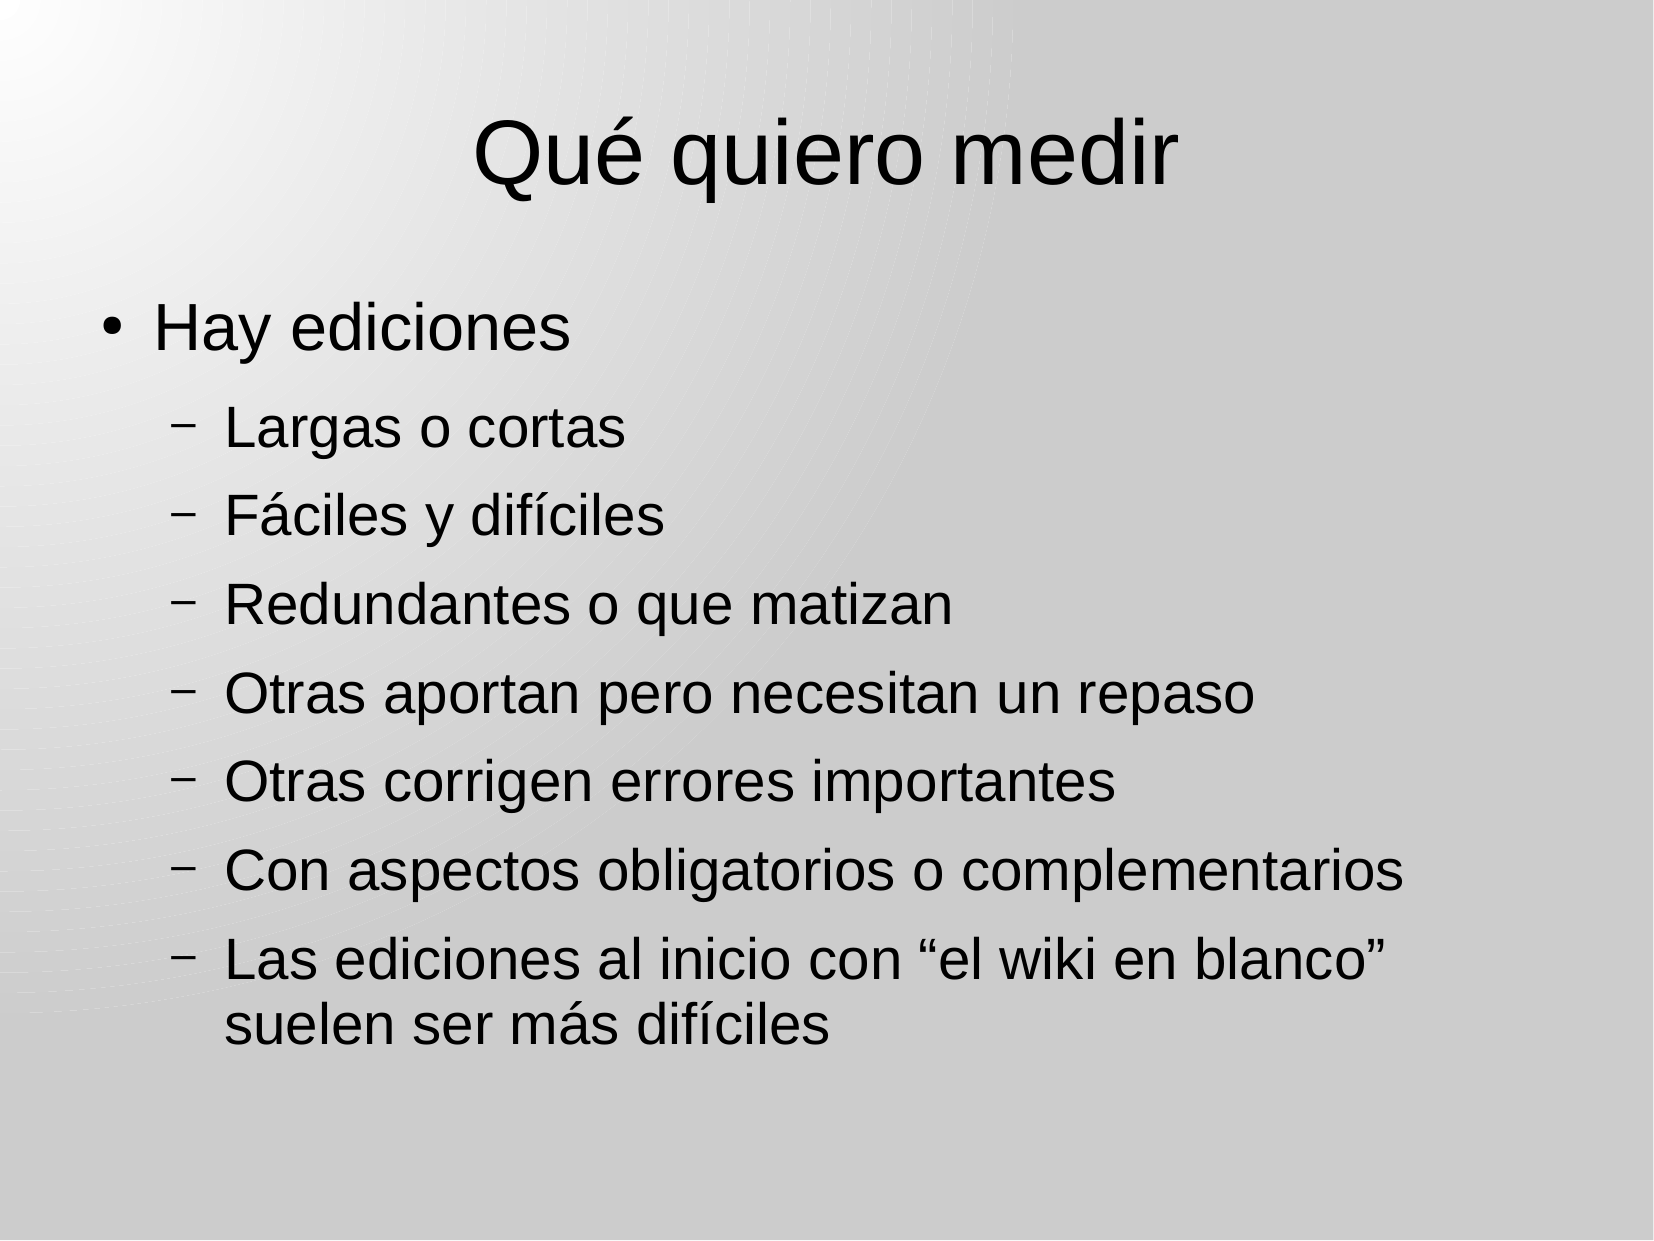

# Qué quiero medir
Hay ediciones
Largas o cortas
Fáciles y difíciles
Redundantes o que matizan
Otras aportan pero necesitan un repaso
Otras corrigen errores importantes
Con aspectos obligatorios o complementarios
Las ediciones al inicio con “el wiki en blanco” suelen ser más difíciles